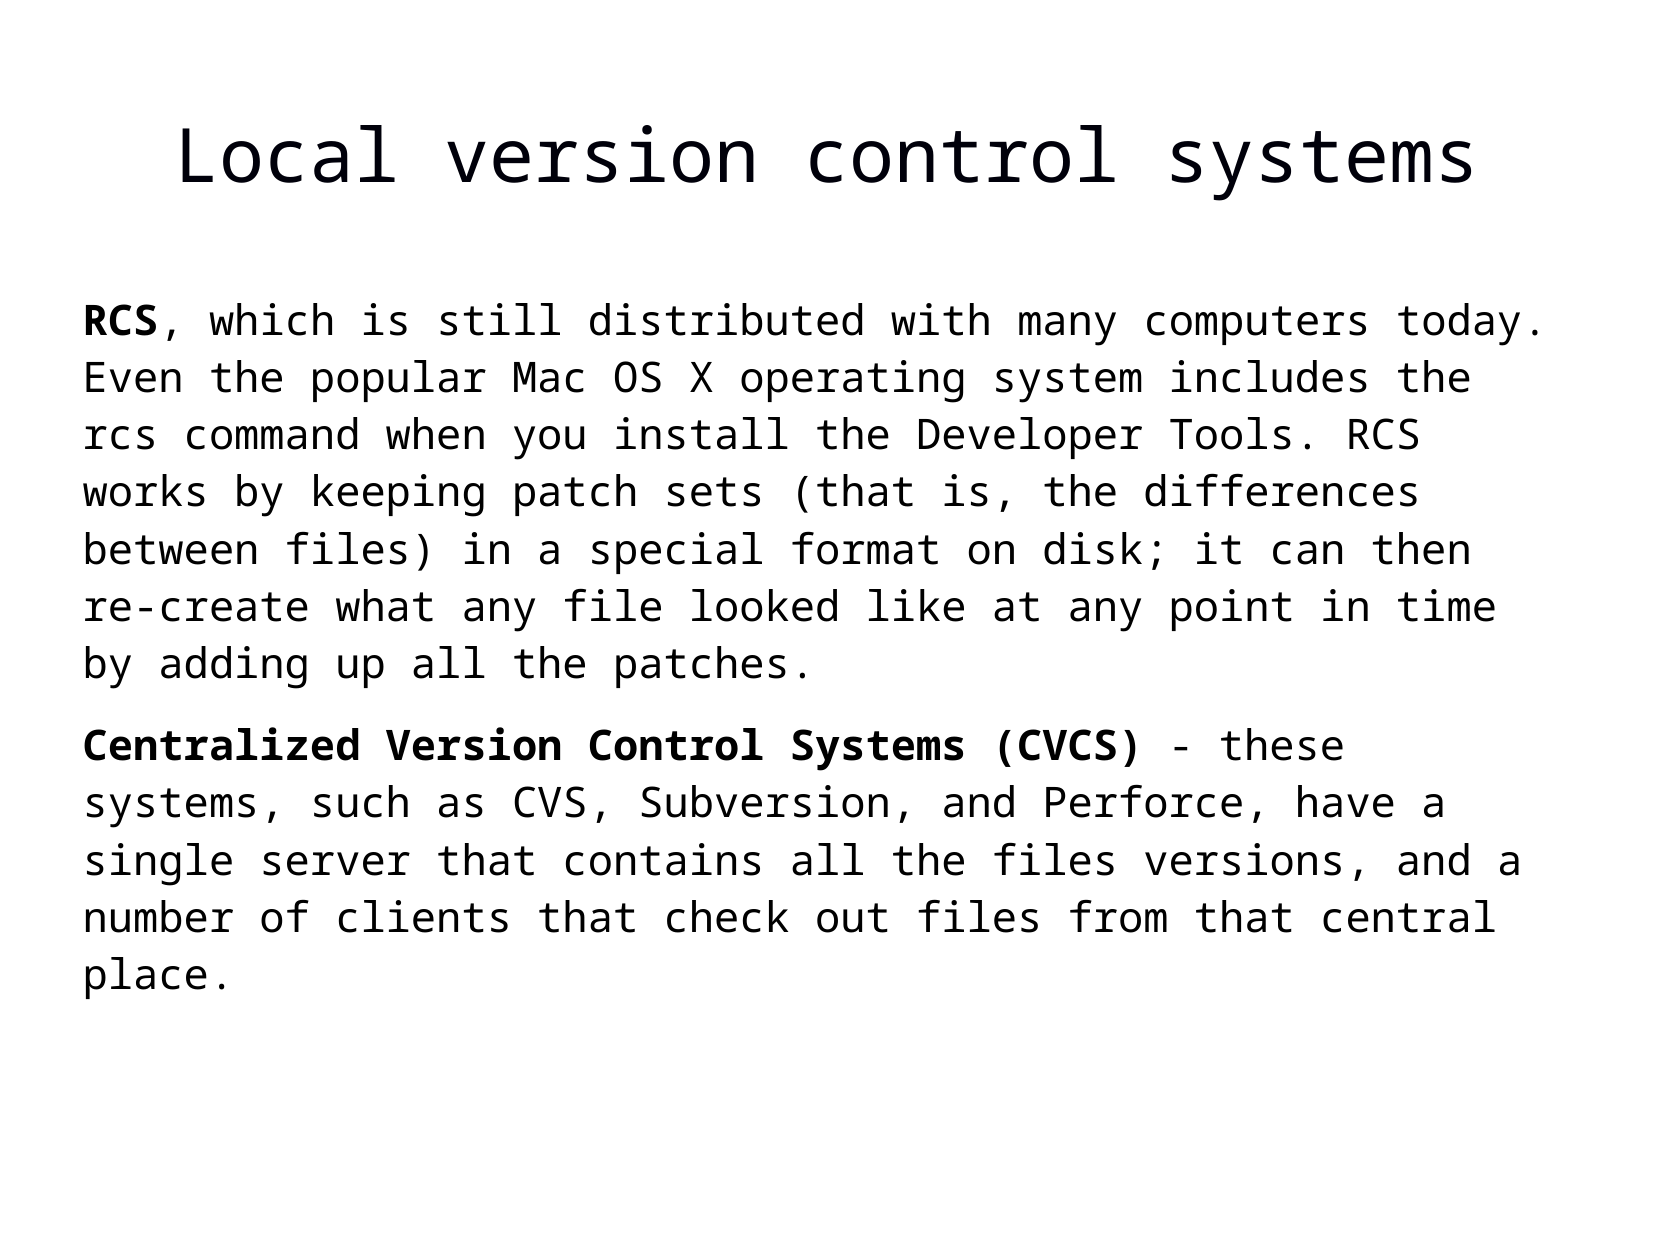

# Local version control systems
RCS, which is still distributed with many computers today. Even the popular Mac OS X operating system includes the rcs command when you install the Developer Tools. RCS works by keeping patch sets (that is, the differences between files) in a special format on disk; it can then re-create what any file looked like at any point in time by adding up all the patches.
Centralized Version Control Systems (CVCS) - these systems, such as CVS, Subversion, and Perforce, have a single server that contains all the files versions, and a number of clients that check out files from that central place.